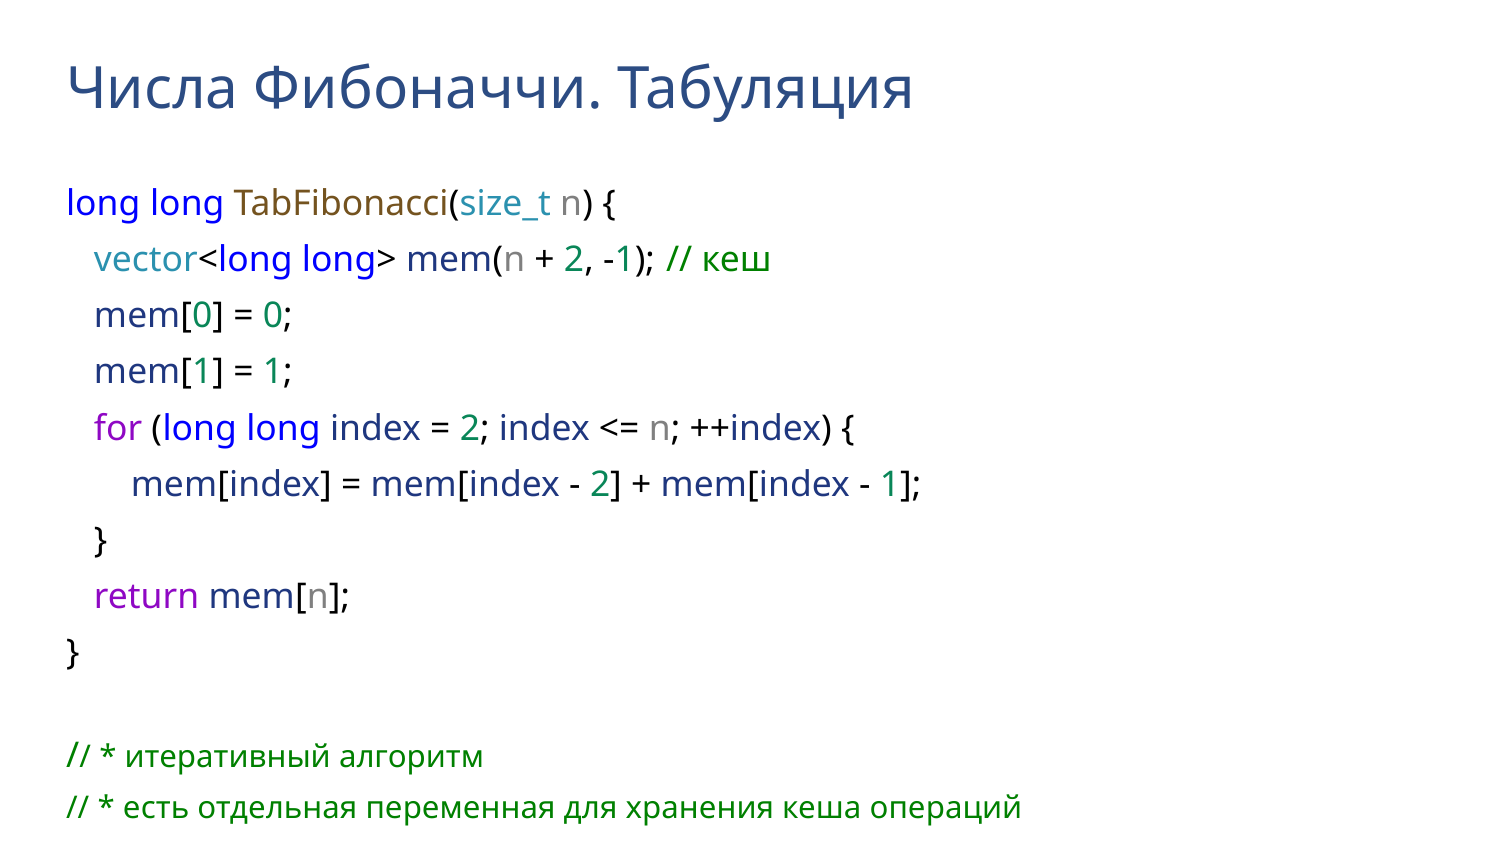

# Числа Фибоначчи. Табуляция
long long TabFibonacci(size_t n) {
 vector<long long> mem(n + 2, -1);	// кеш
 mem[0] = 0;
 mem[1] = 1;
 for (long long index = 2; index <= n; ++index) {
 mem[index] = mem[index - 2] + mem[index - 1];
 }
 return mem[n];
}
// * итеративный алгоритм
// * есть отдельная переменная для хранения кеша операций